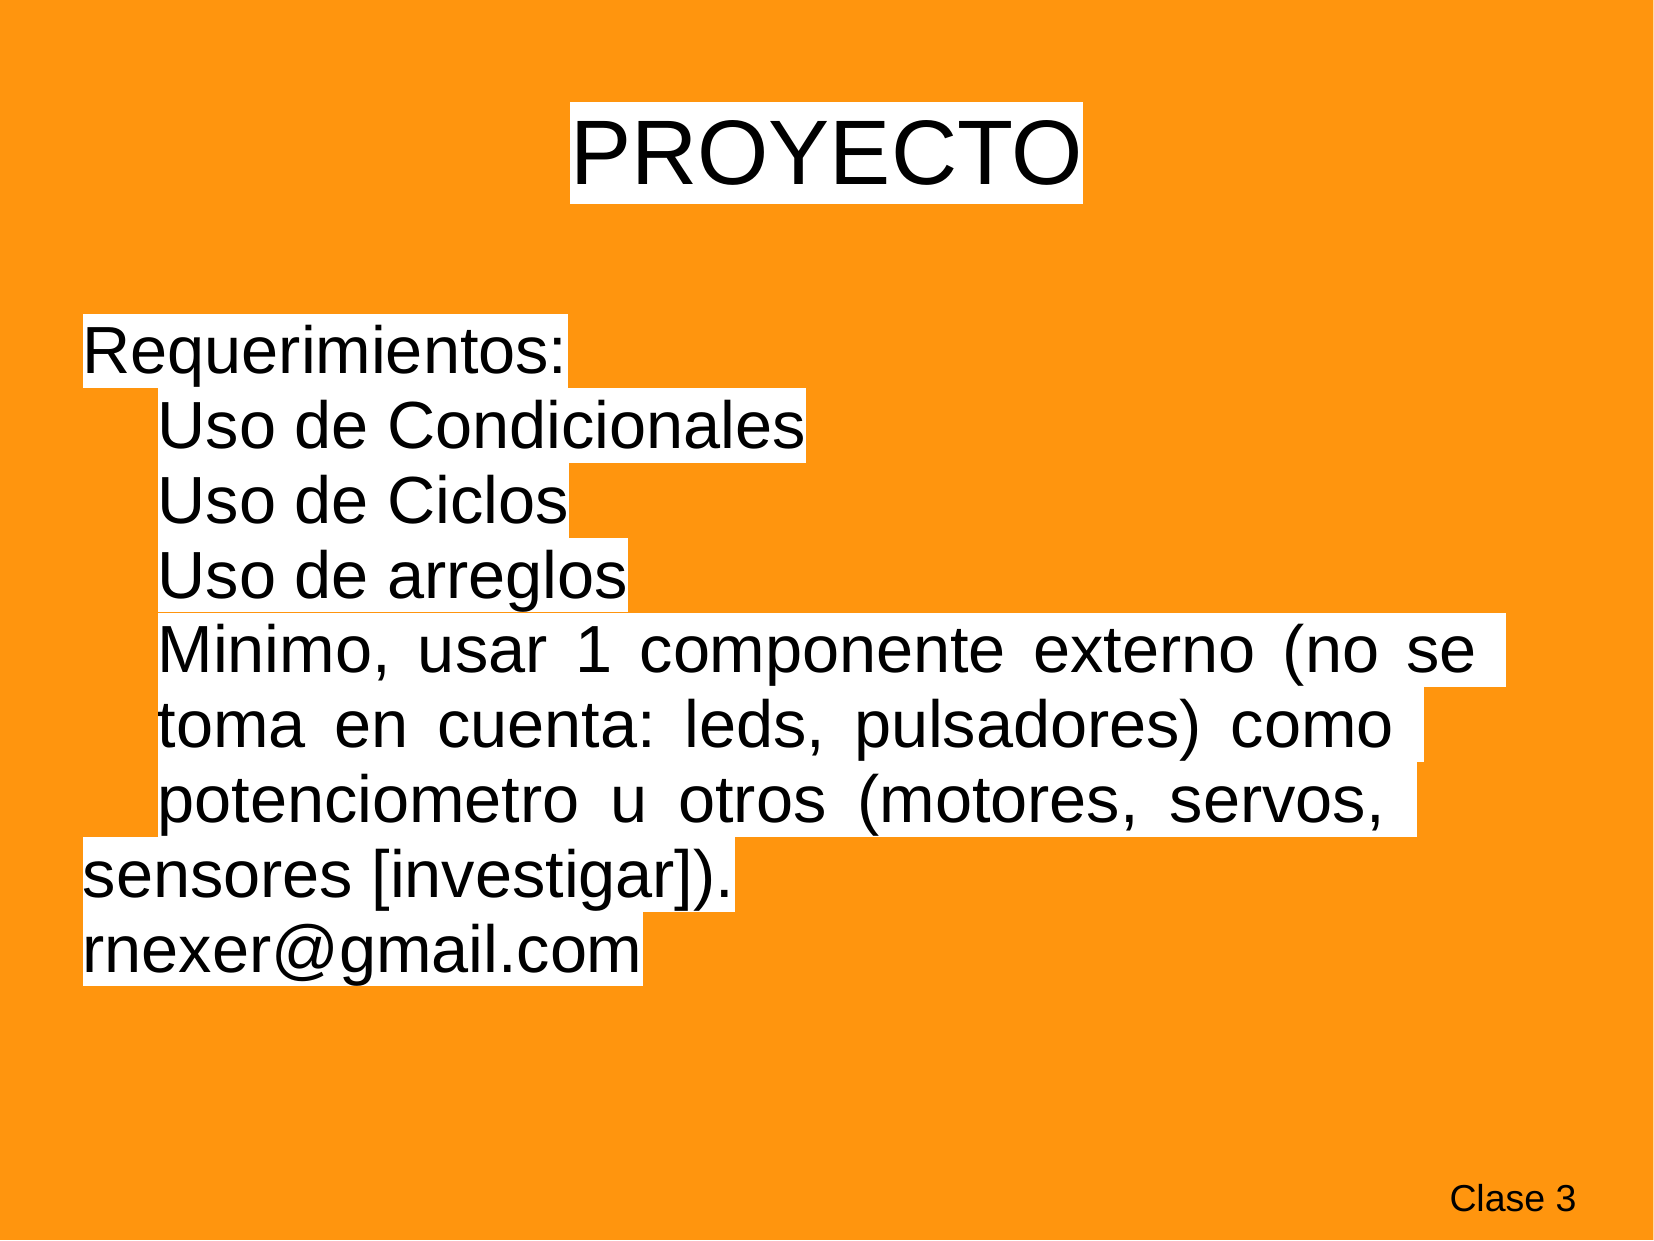

# PROYECTO
Requerimientos:
	Uso de Condicionales
	Uso de Ciclos
	Uso de arreglos
	Minimo, usar 1 componente externo (no se 		toma en cuenta: leds, pulsadores) como 			potenciometro u otros (motores, servos, 			sensores [investigar]).
rnexer@gmail.com
Clase 3